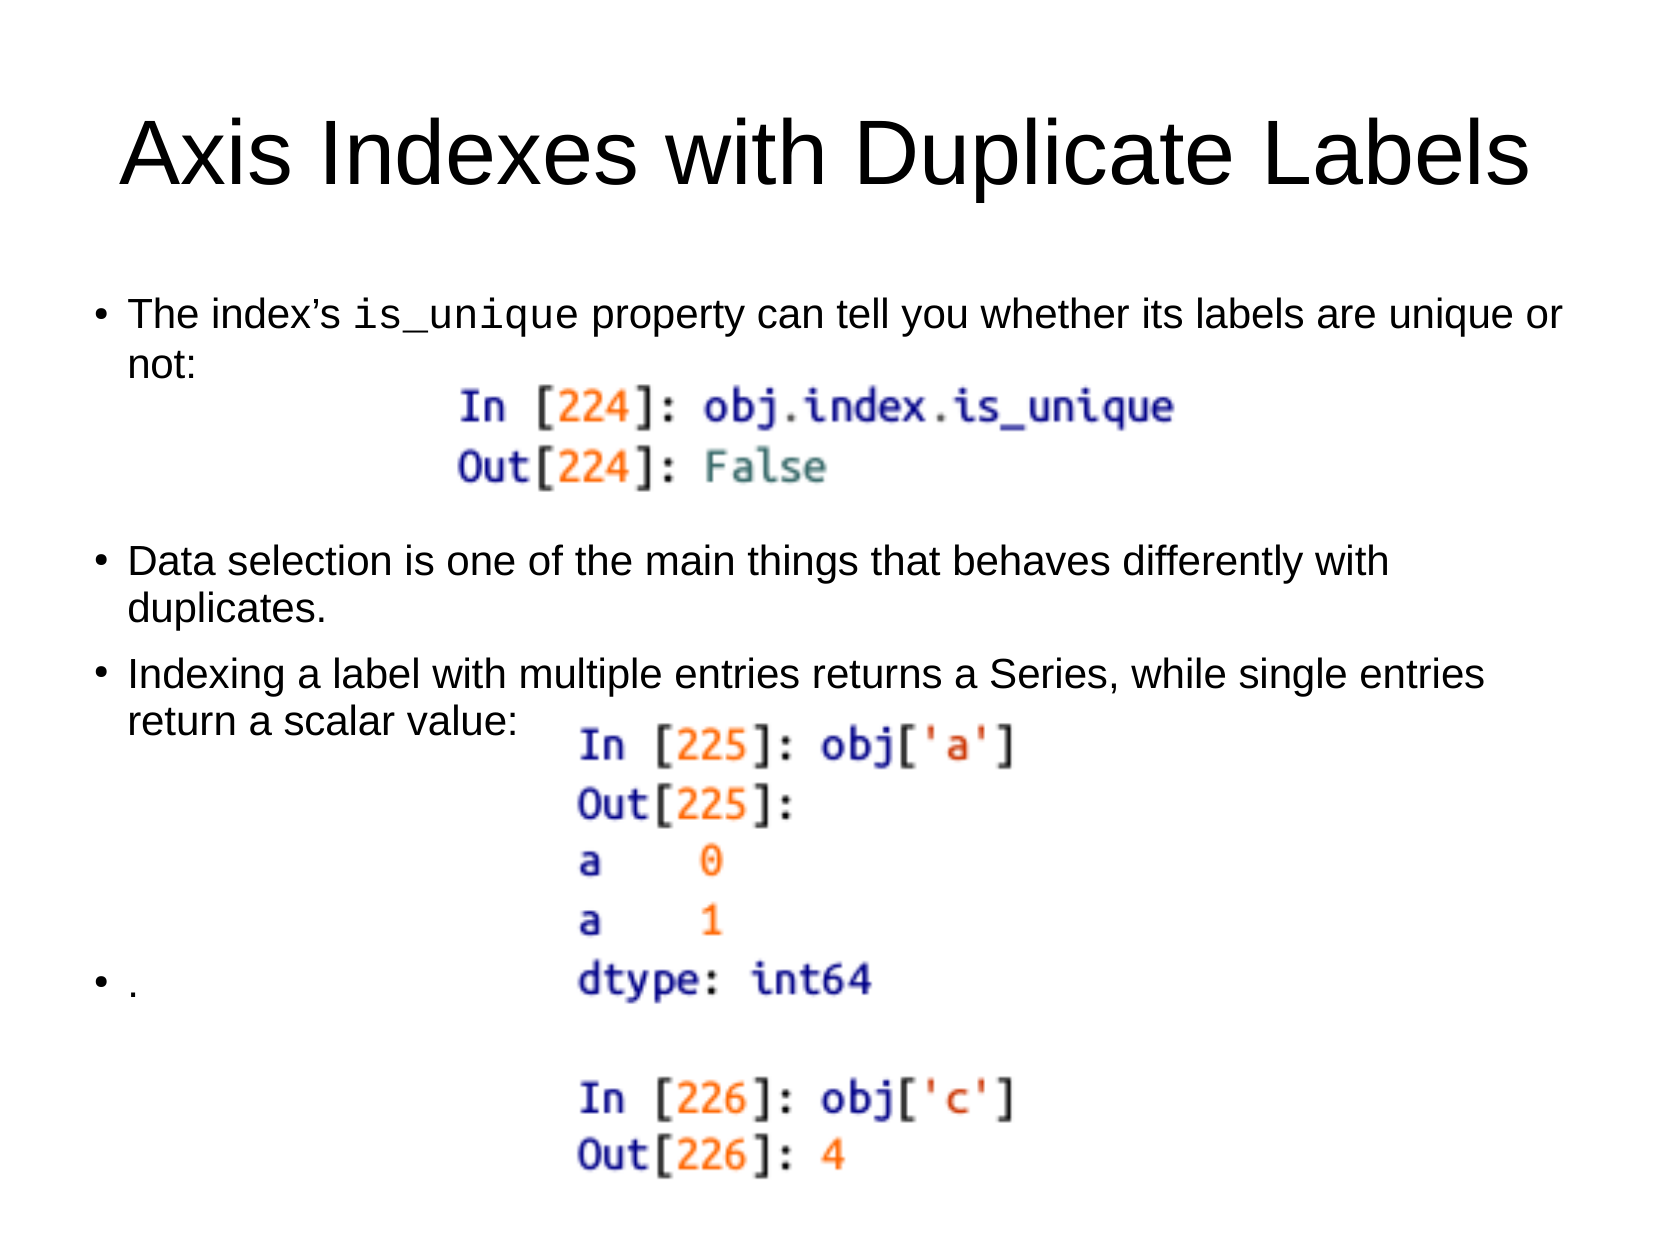

# Axis Indexes with Duplicate Labels
The index’s is_unique property can tell you whether its labels are unique or not:
Data selection is one of the main things that behaves differently with duplicates.
Indexing a label with multiple entries returns a Series, while single entries return a scalar value:
.